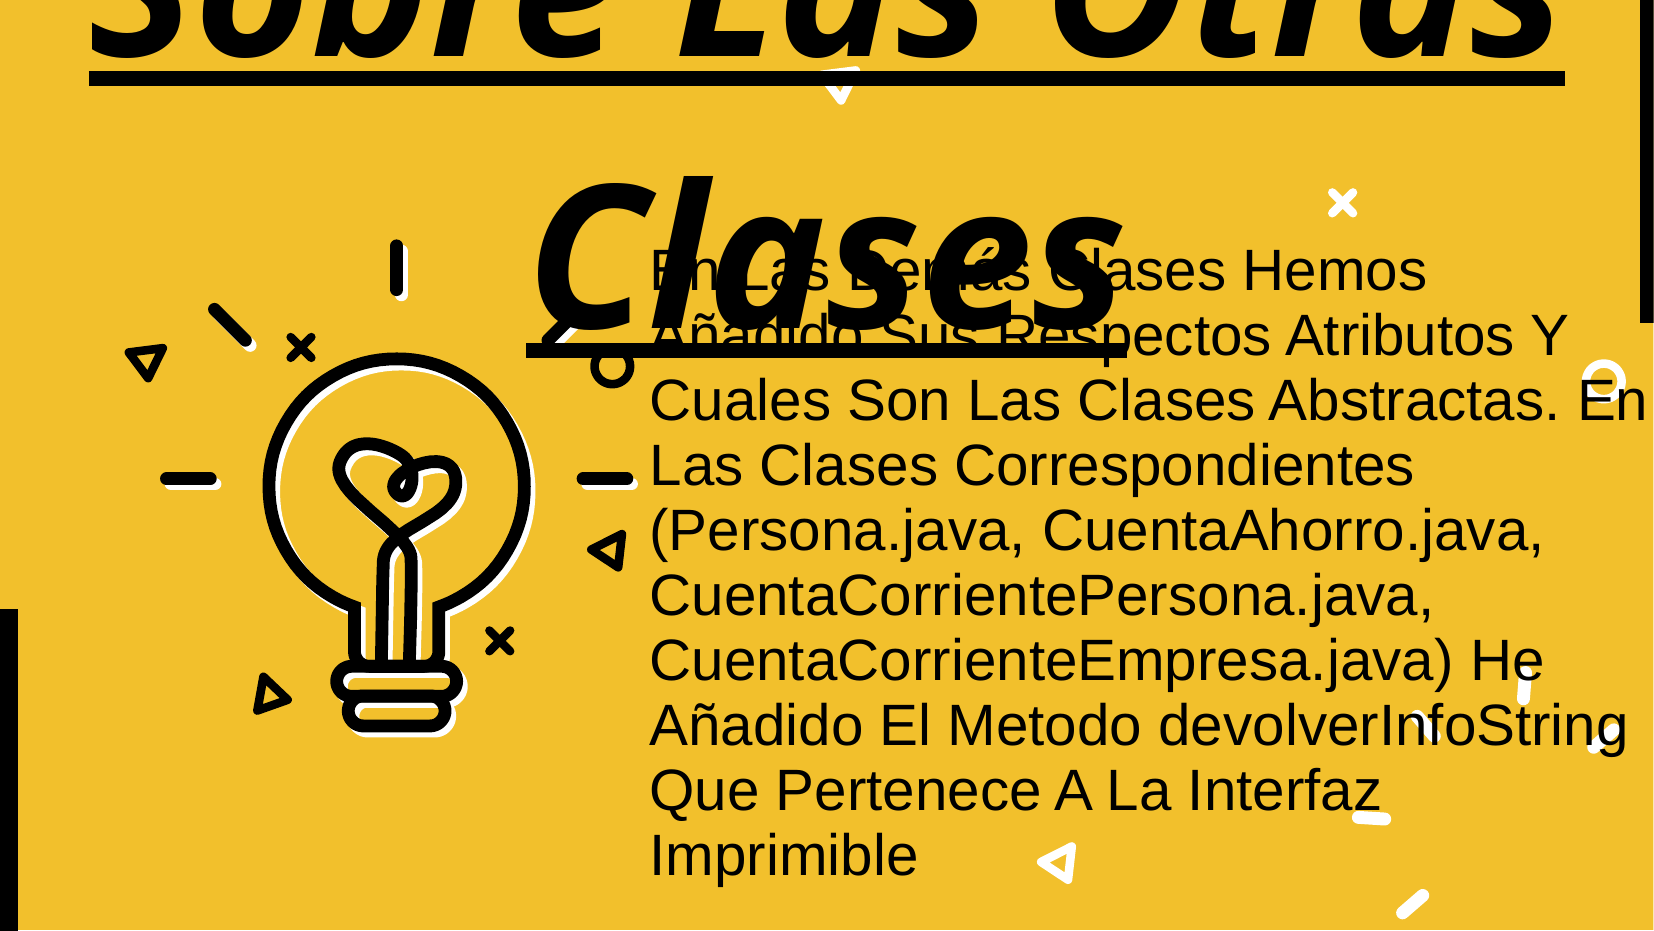

# Sobre Las Otras Clases
En Las Demás Clases Hemos Añadido Sus Respectos Atributos Y Cuales Son Las Clases Abstractas. En Las Clases Correspondientes (Persona.java, CuentaAhorro.java, CuentaCorrientePersona.java, CuentaCorrienteEmpresa.java) He Añadido El Metodo devolverInfoString Que Pertenece A La Interfaz Imprimible